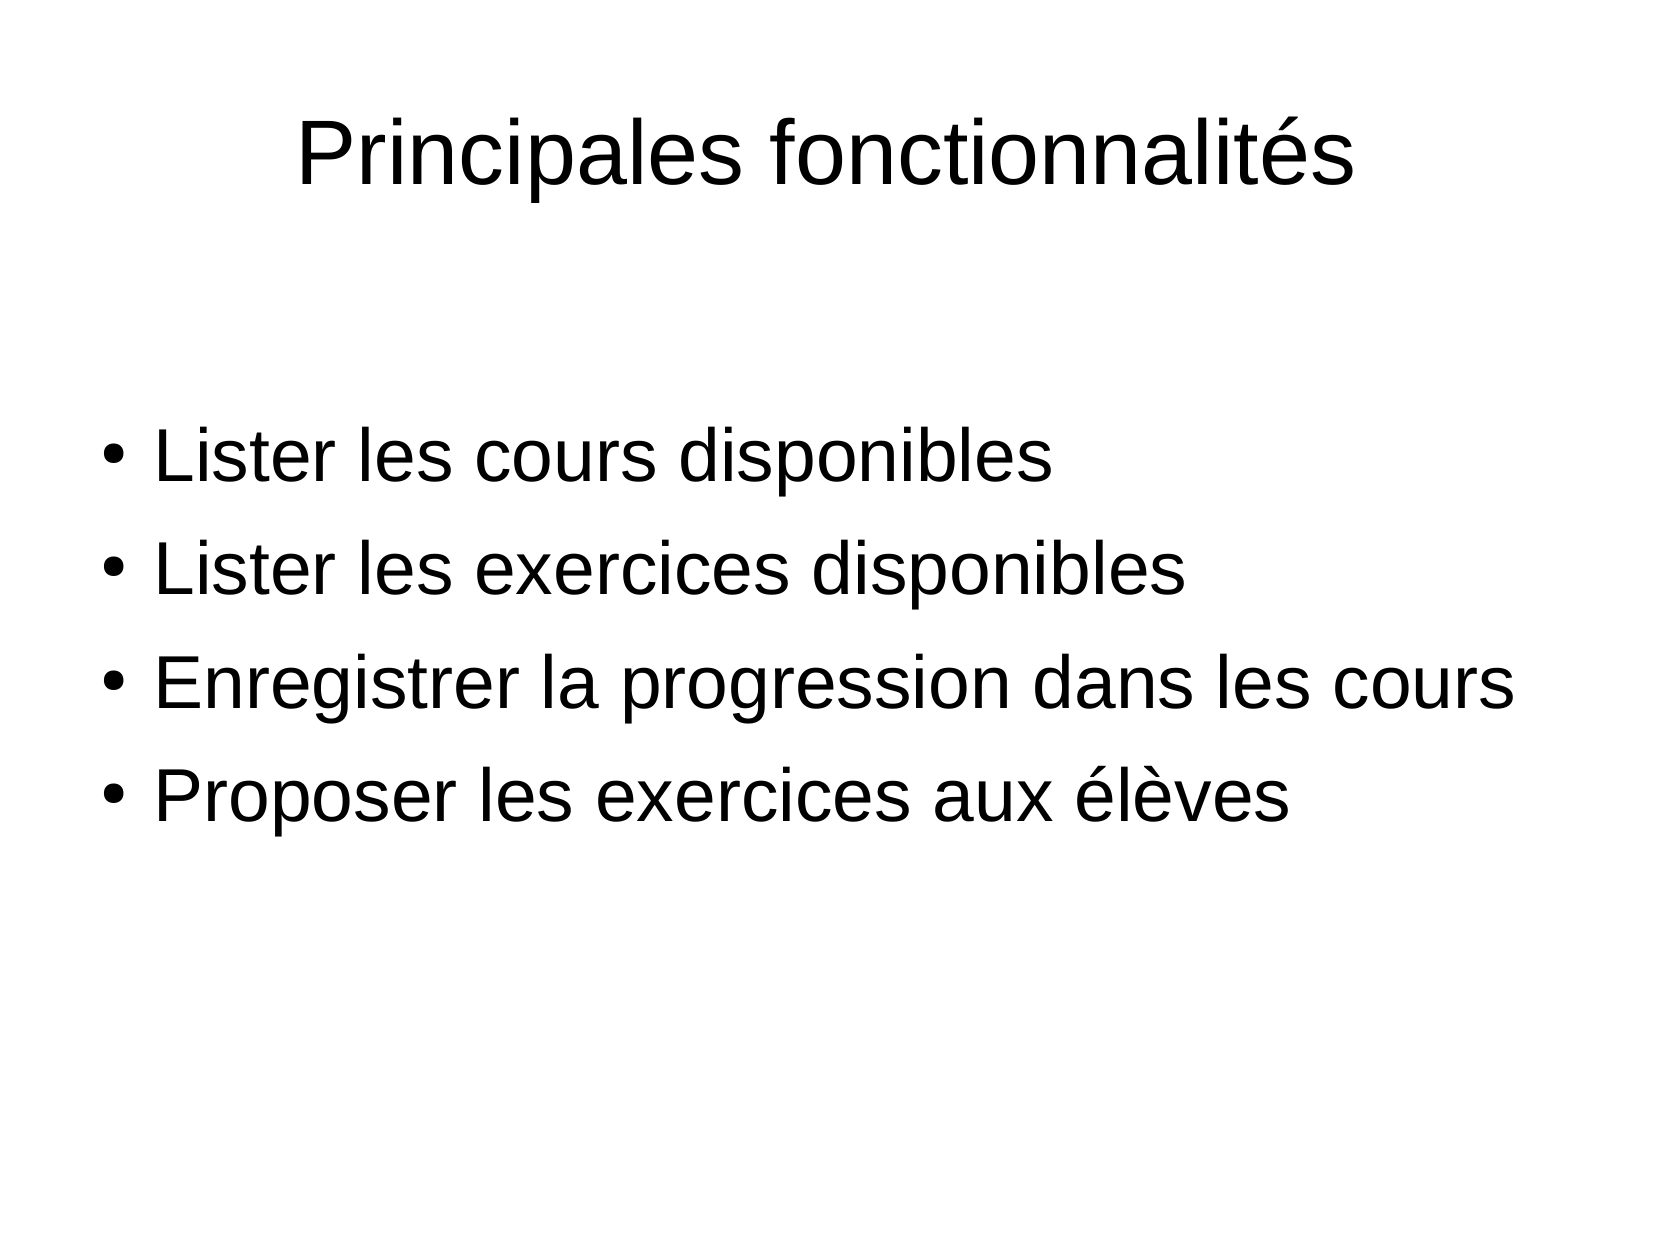

# Principales fonctionnalités
Lister les cours disponibles
Lister les exercices disponibles
Enregistrer la progression dans les cours
Proposer les exercices aux élèves